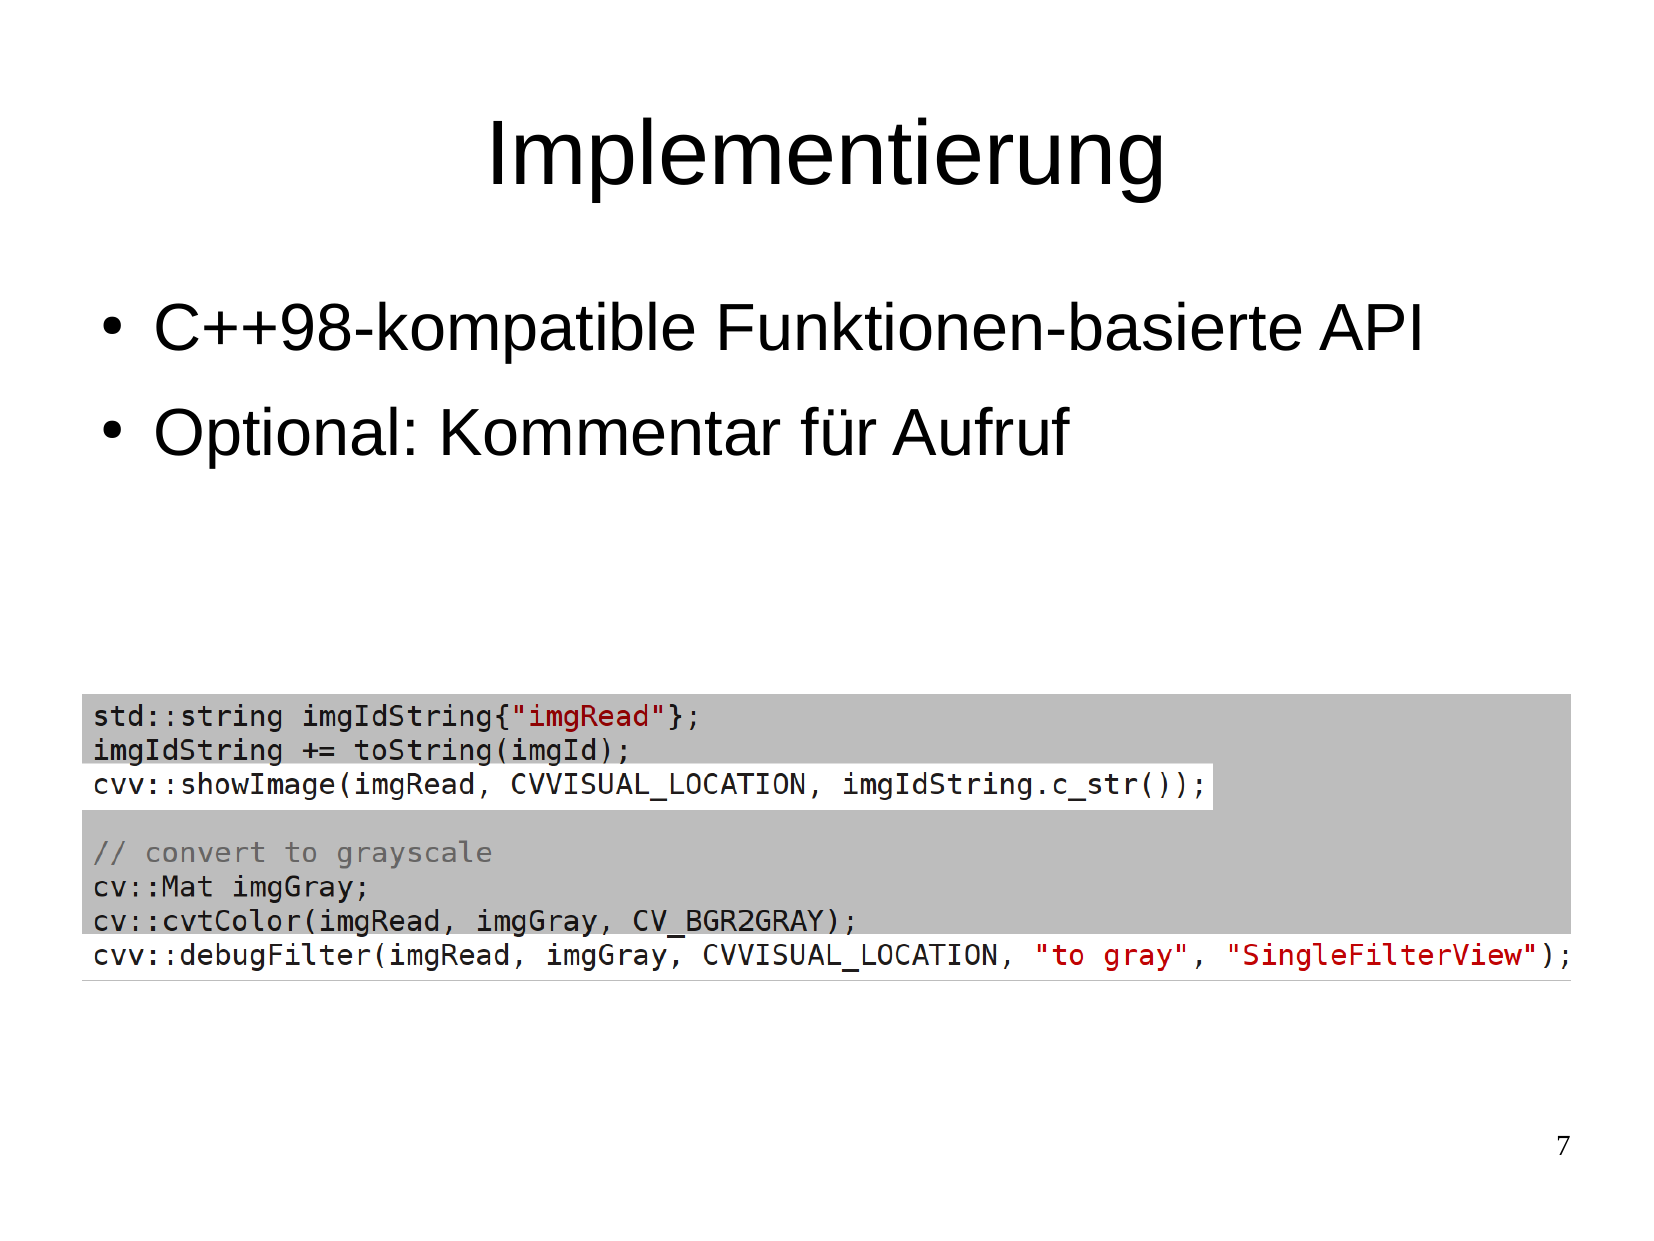

# Implementierung
C++98-kompatible Funktionen-basierte API
Optional: Kommentar für Aufruf
7